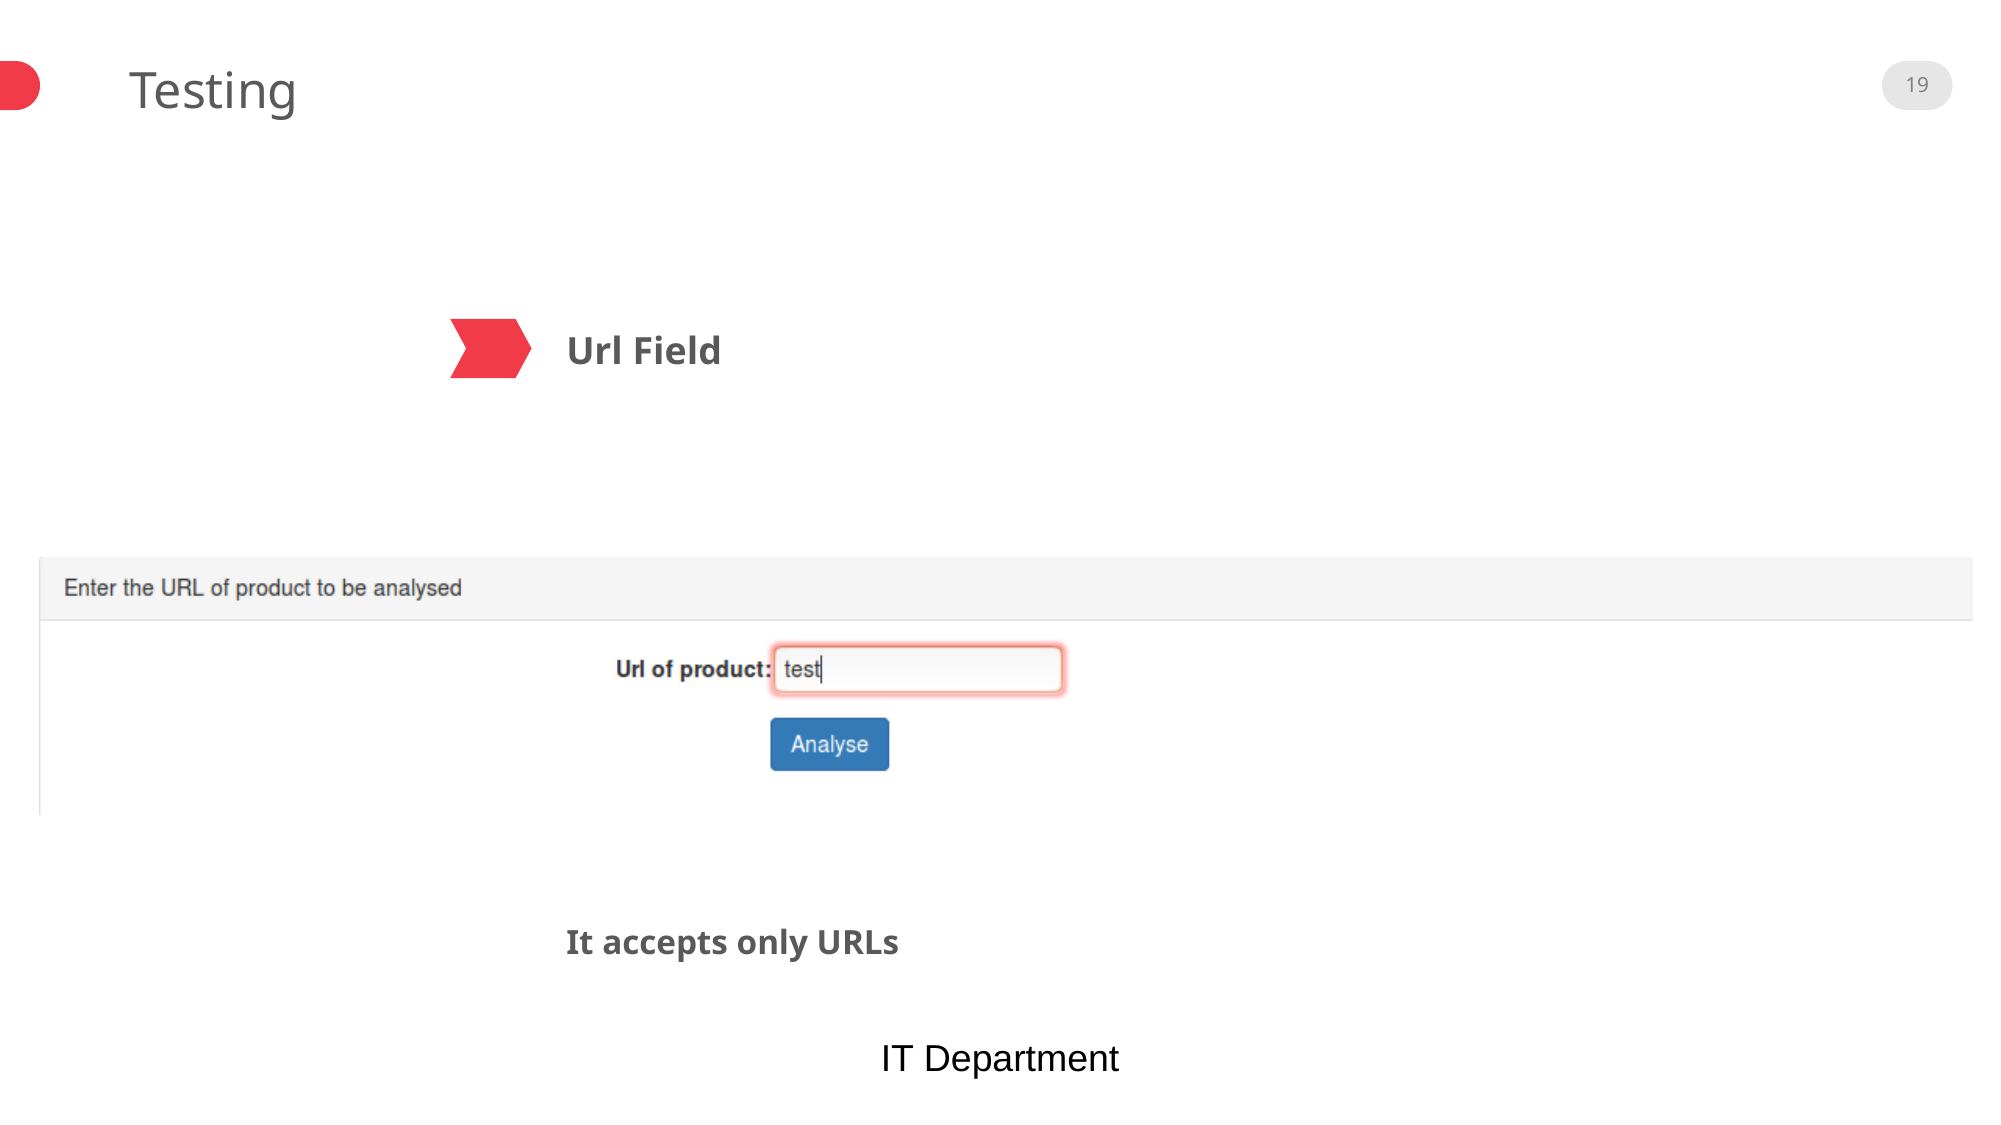

# Testing
Url Field
It accepts only URLs
IT Department